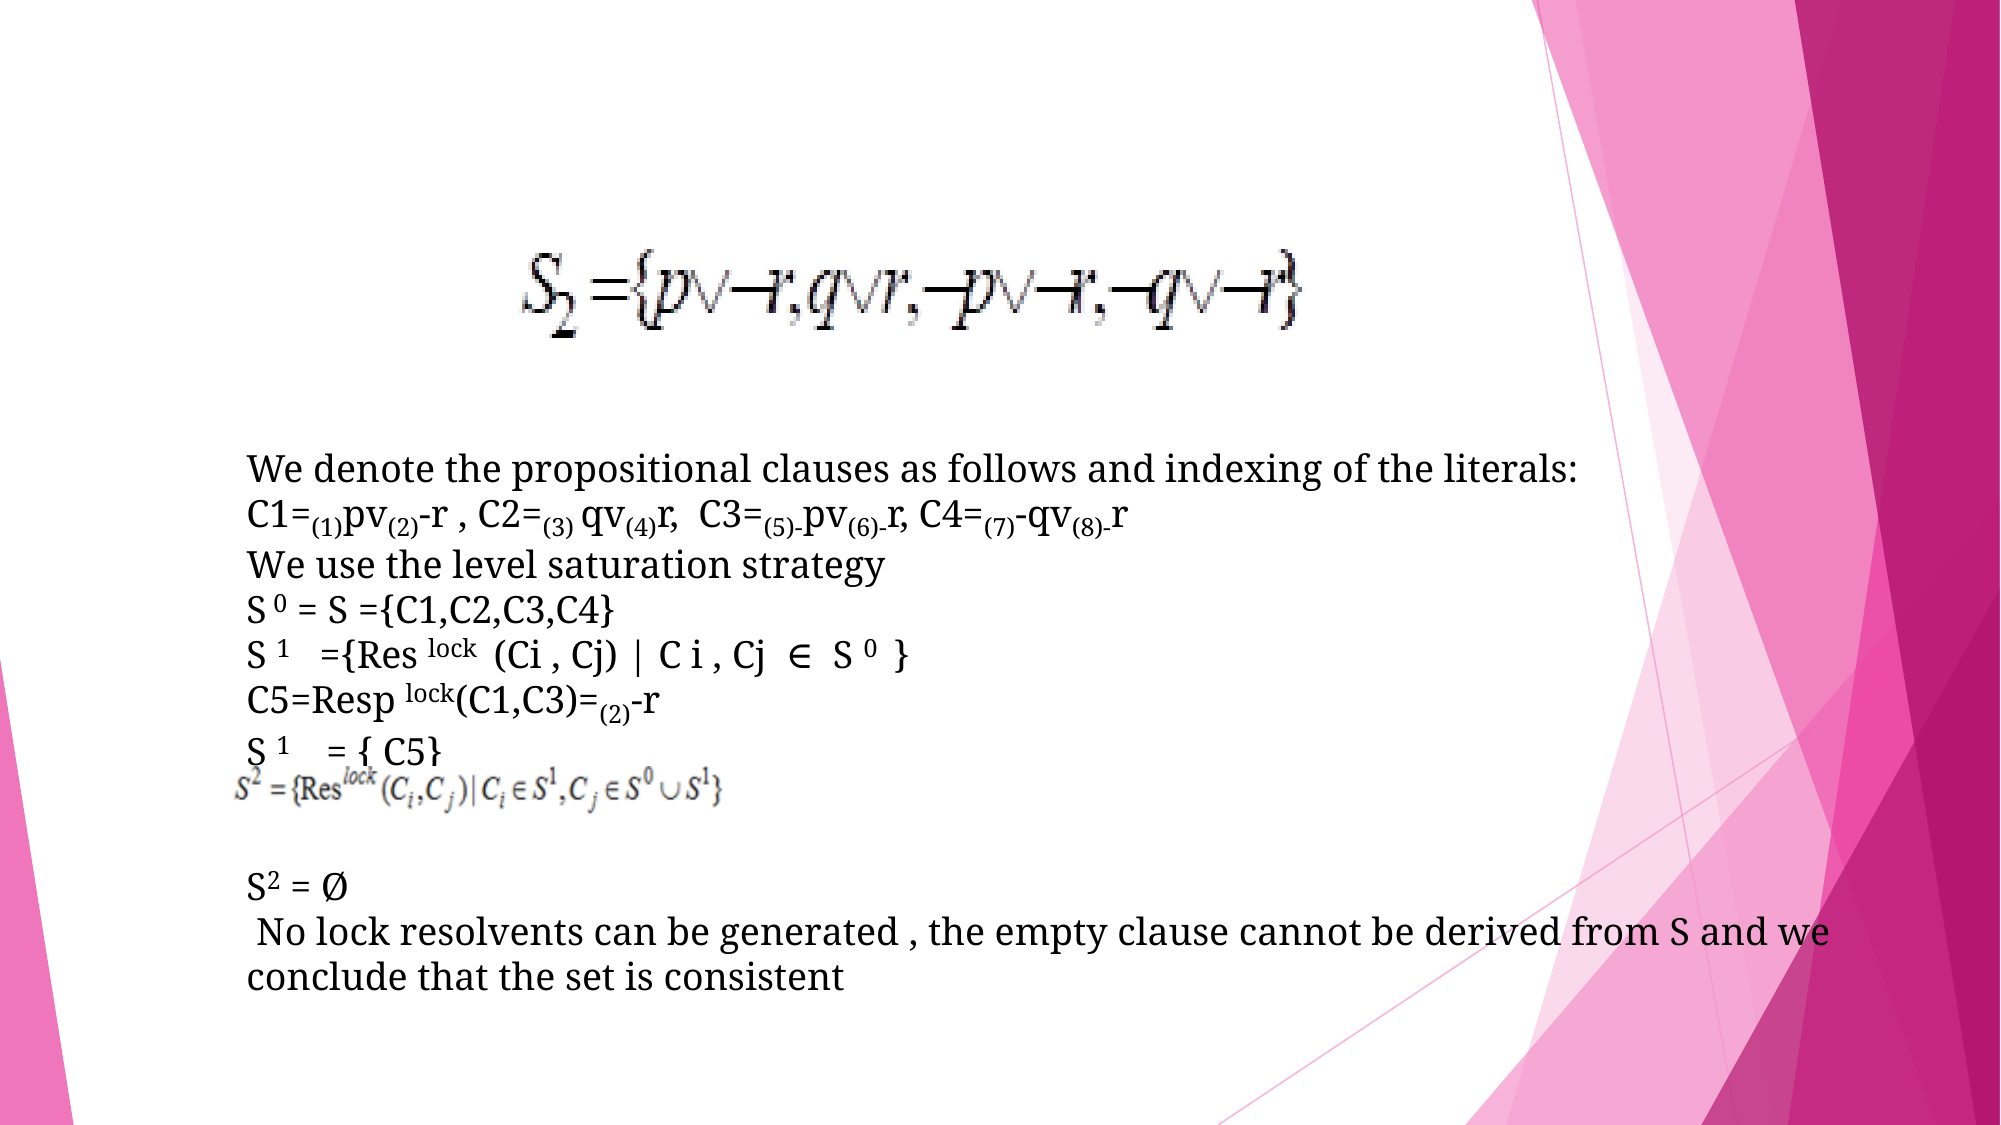

We denote the propositional clauses as follows and indexing of the literals:
C1=(1)pv(2)-r , C2=(3) qv(4)r, C3=(5)-pv(6)-r, C4=(7)-qv(8)-r
We use the level saturation strategy
S 0 = S ={C1,C2,C3,C4}
S 1 ={Res lock (Ci , Cj) | C i , Cj ∈ S 0 }
C5=Resp lock(C1,C3)=(2)-r
S 1 = { C5}
S2 = Ø
 No lock resolvents can be generated , the empty clause cannot be derived from S and we conclude that the set is consistent